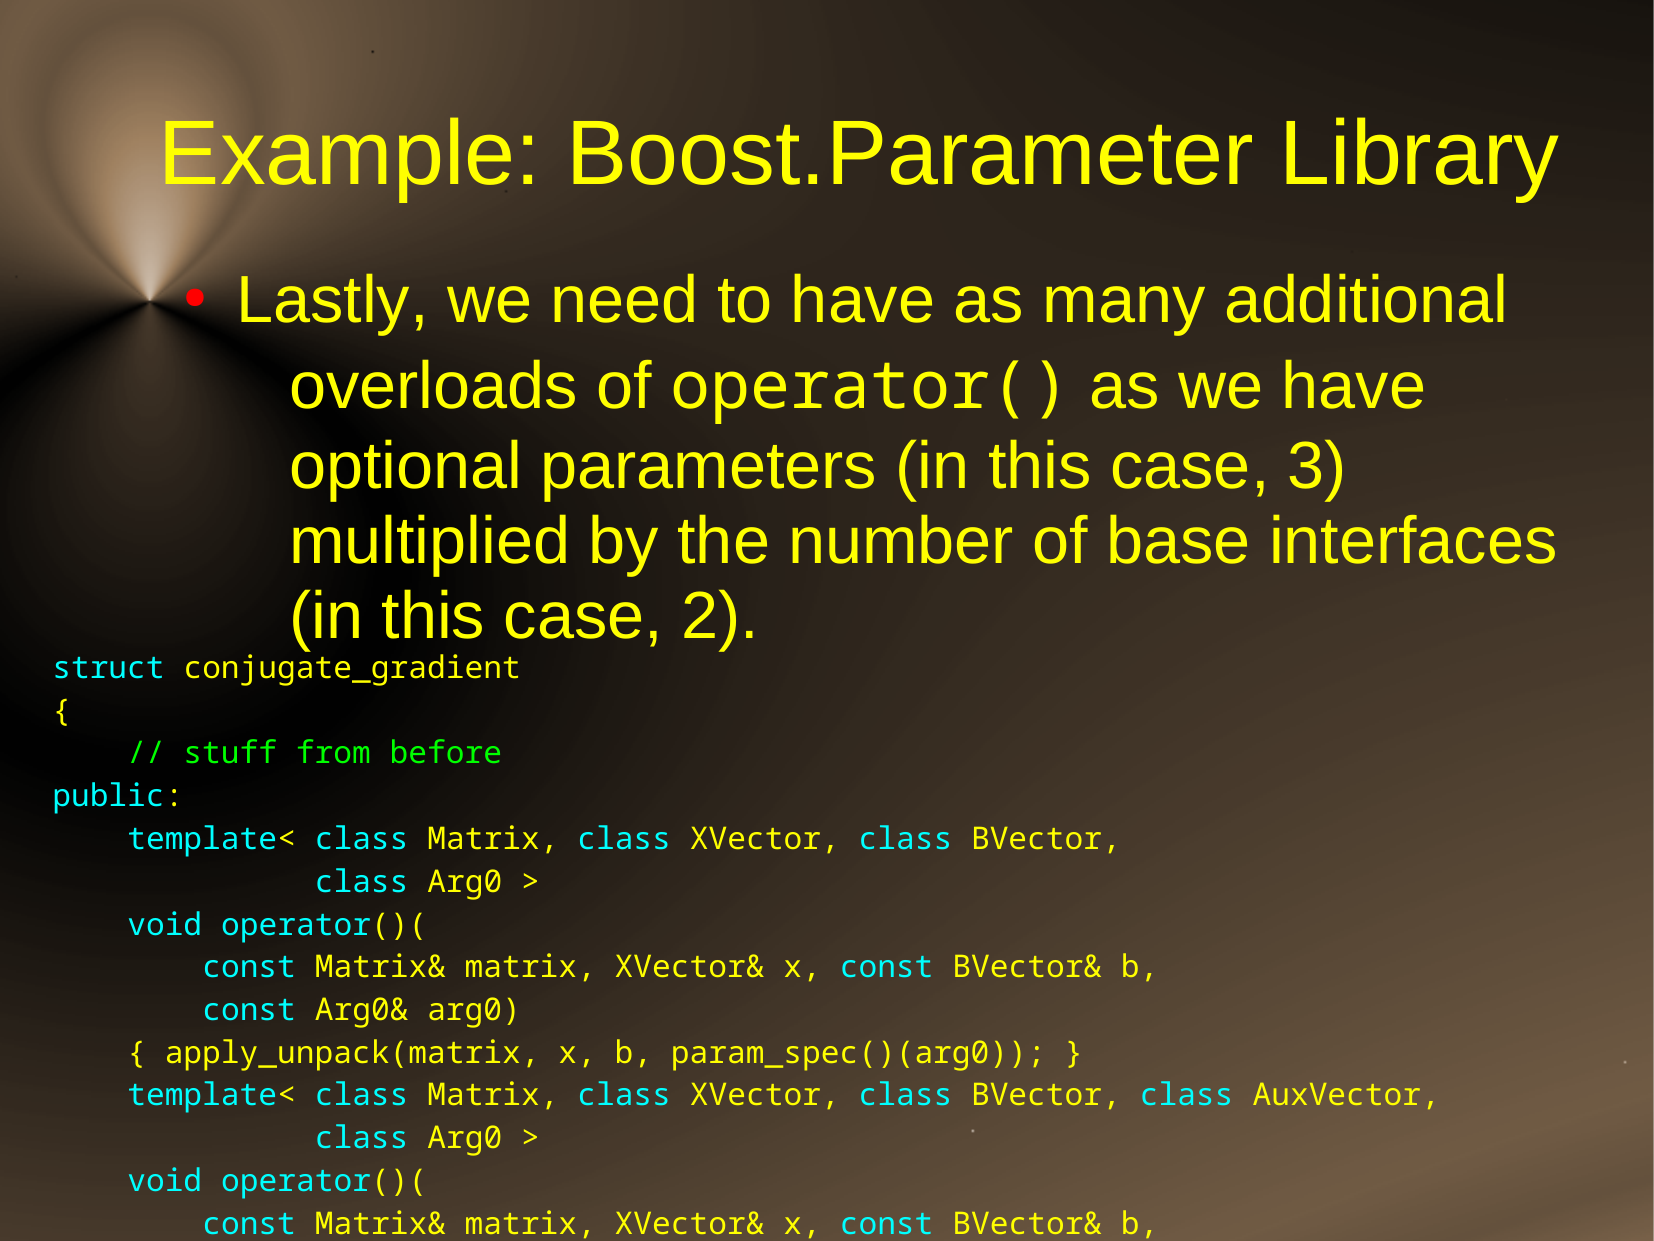

# Example: Boost.Parameter Library
Lastly, we need to have as many additional overloads of operator() as we have optional parameters (in this case, 3) multiplied by the number of base interfaces (in this case, 2).
struct conjugate_gradient
{
 // stuff from before
public:
 template< class Matrix, class XVector, class BVector,
 class Arg0 >
 void operator()(
 const Matrix& matrix, XVector& x, const BVector& b,
 const Arg0& arg0)
 { apply_unpack(matrix, x, b, param_spec()(arg0)); }
 template< class Matrix, class XVector, class BVector, class AuxVector,
 class Arg0 >
 void operator()(
 const Matrix& matrix, XVector& x, const BVector& b,
 AuxVector& r, AuxVector& p, AuxVector& q,
 const Arg0& arg0)
 { apply_unpack(matrix, x, b, r, p, q, param_spec()(arg0)); }
 // ...and so on for (Arg0, Arg1) and (Arg0, Arg1, Arg2)
};